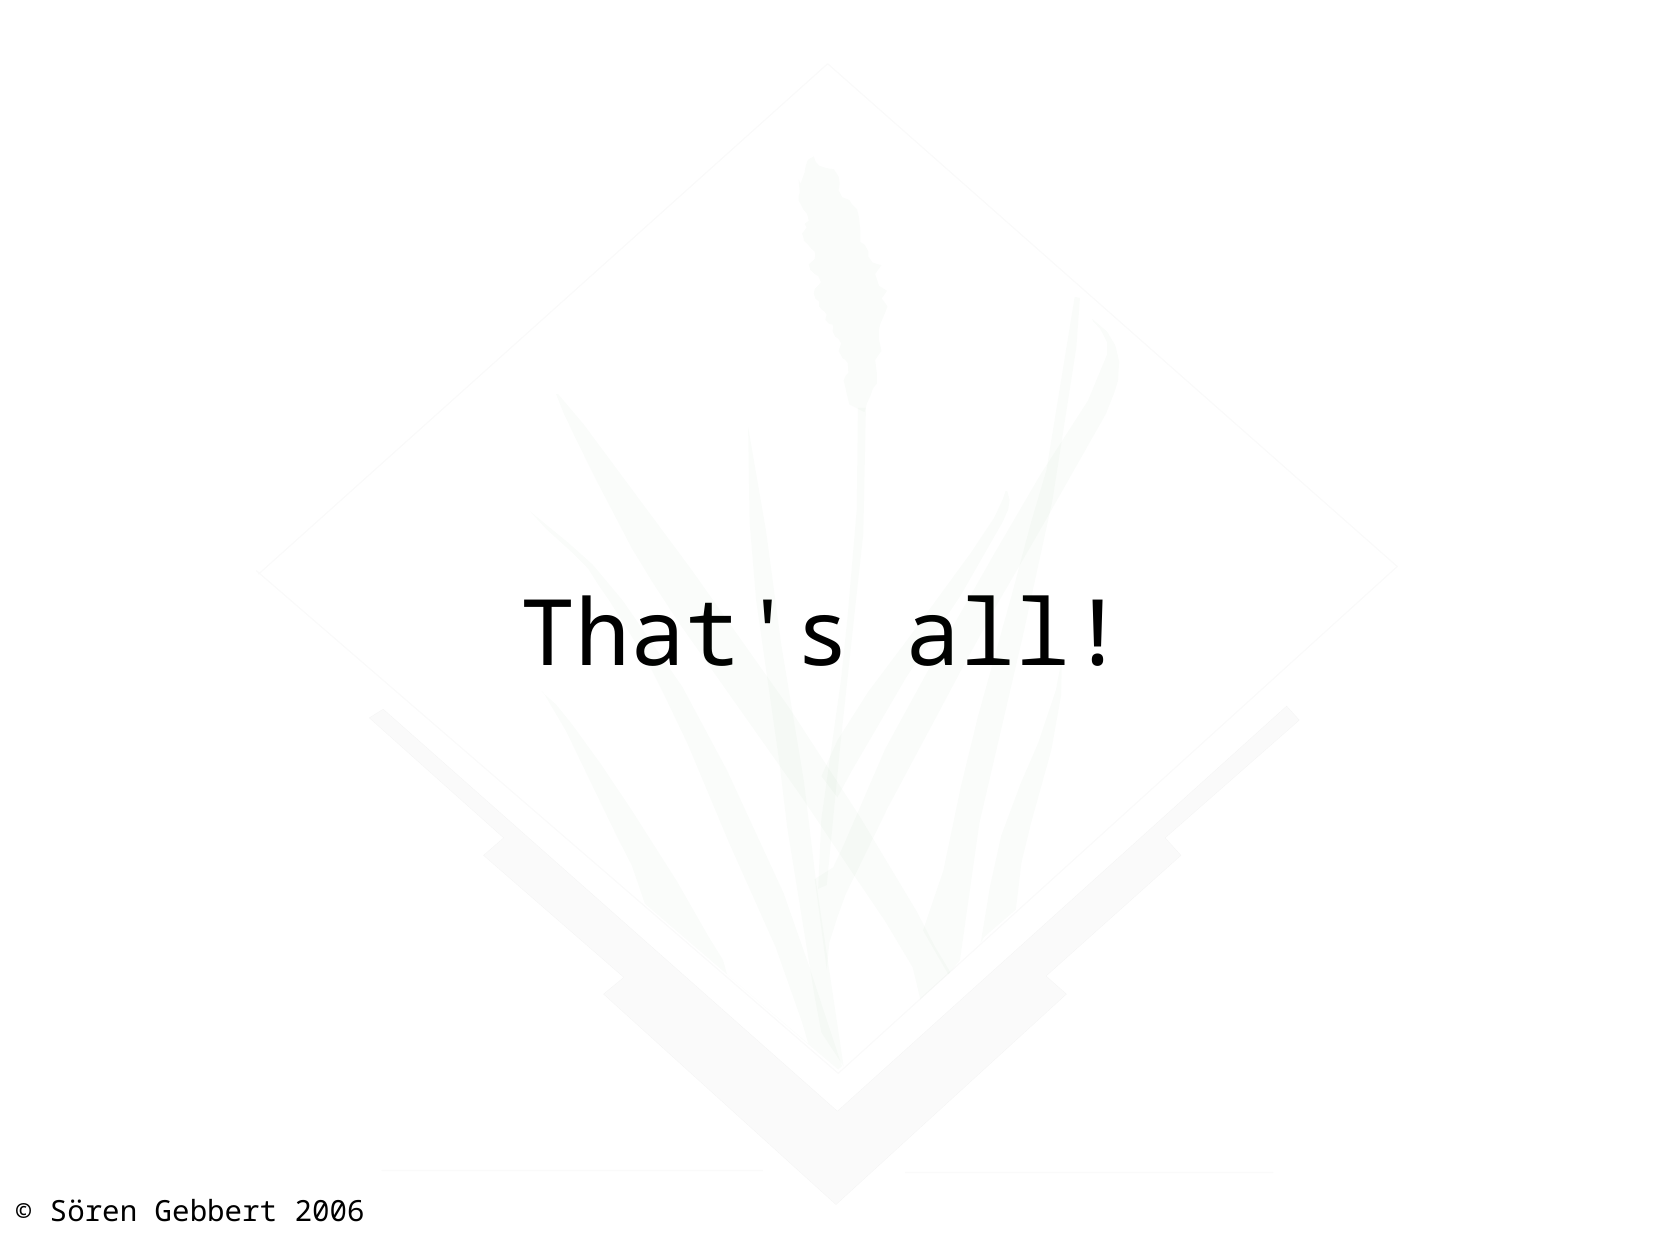

# That's all!
© Sören Gebbert 2006